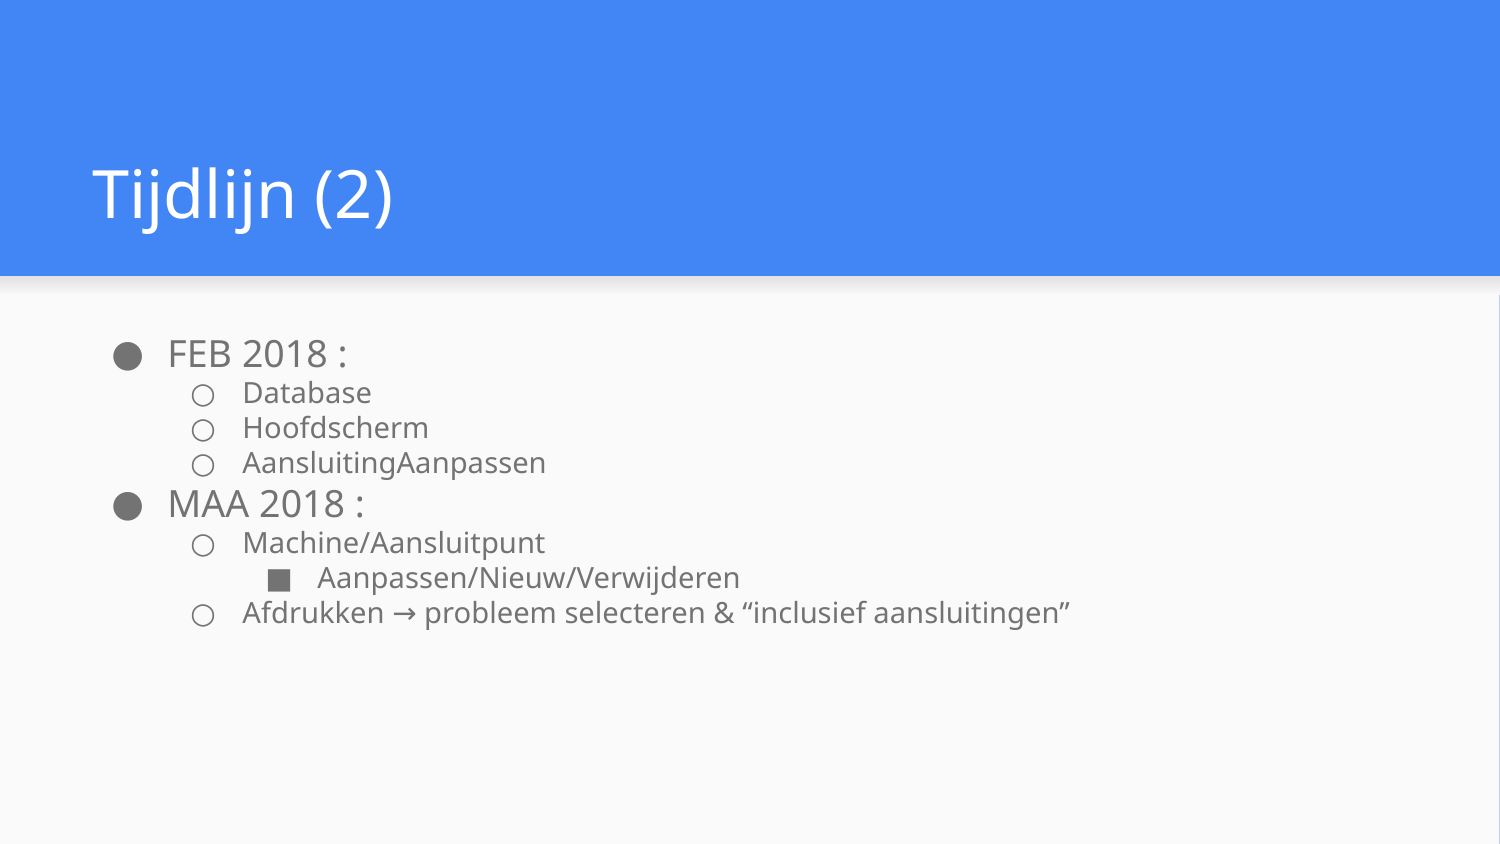

# Tijdlijn (2)
FEB 2018 :
Database
Hoofdscherm
AansluitingAanpassen
MAA 2018 :
Machine/Aansluitpunt
Aanpassen/Nieuw/Verwijderen
Afdrukken → probleem selecteren & “inclusief aansluitingen”